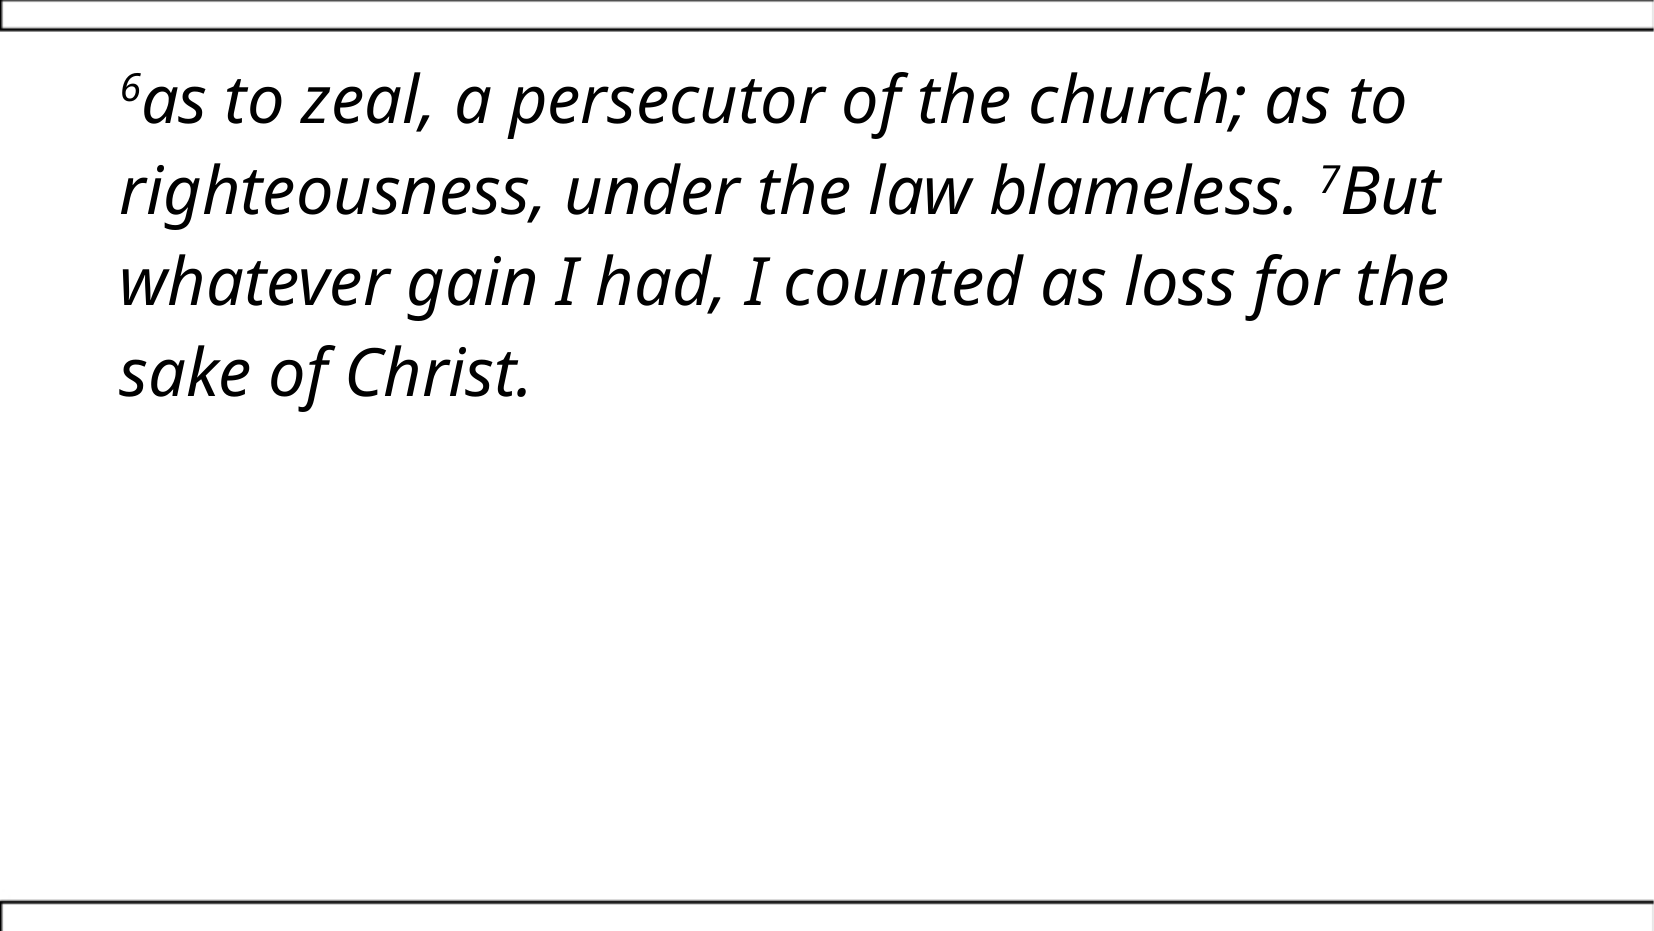

6as to zeal, a persecutor of the church; as to righteousness, under the law blameless. 7But whatever gain I had, I counted as loss for the sake of Christ.